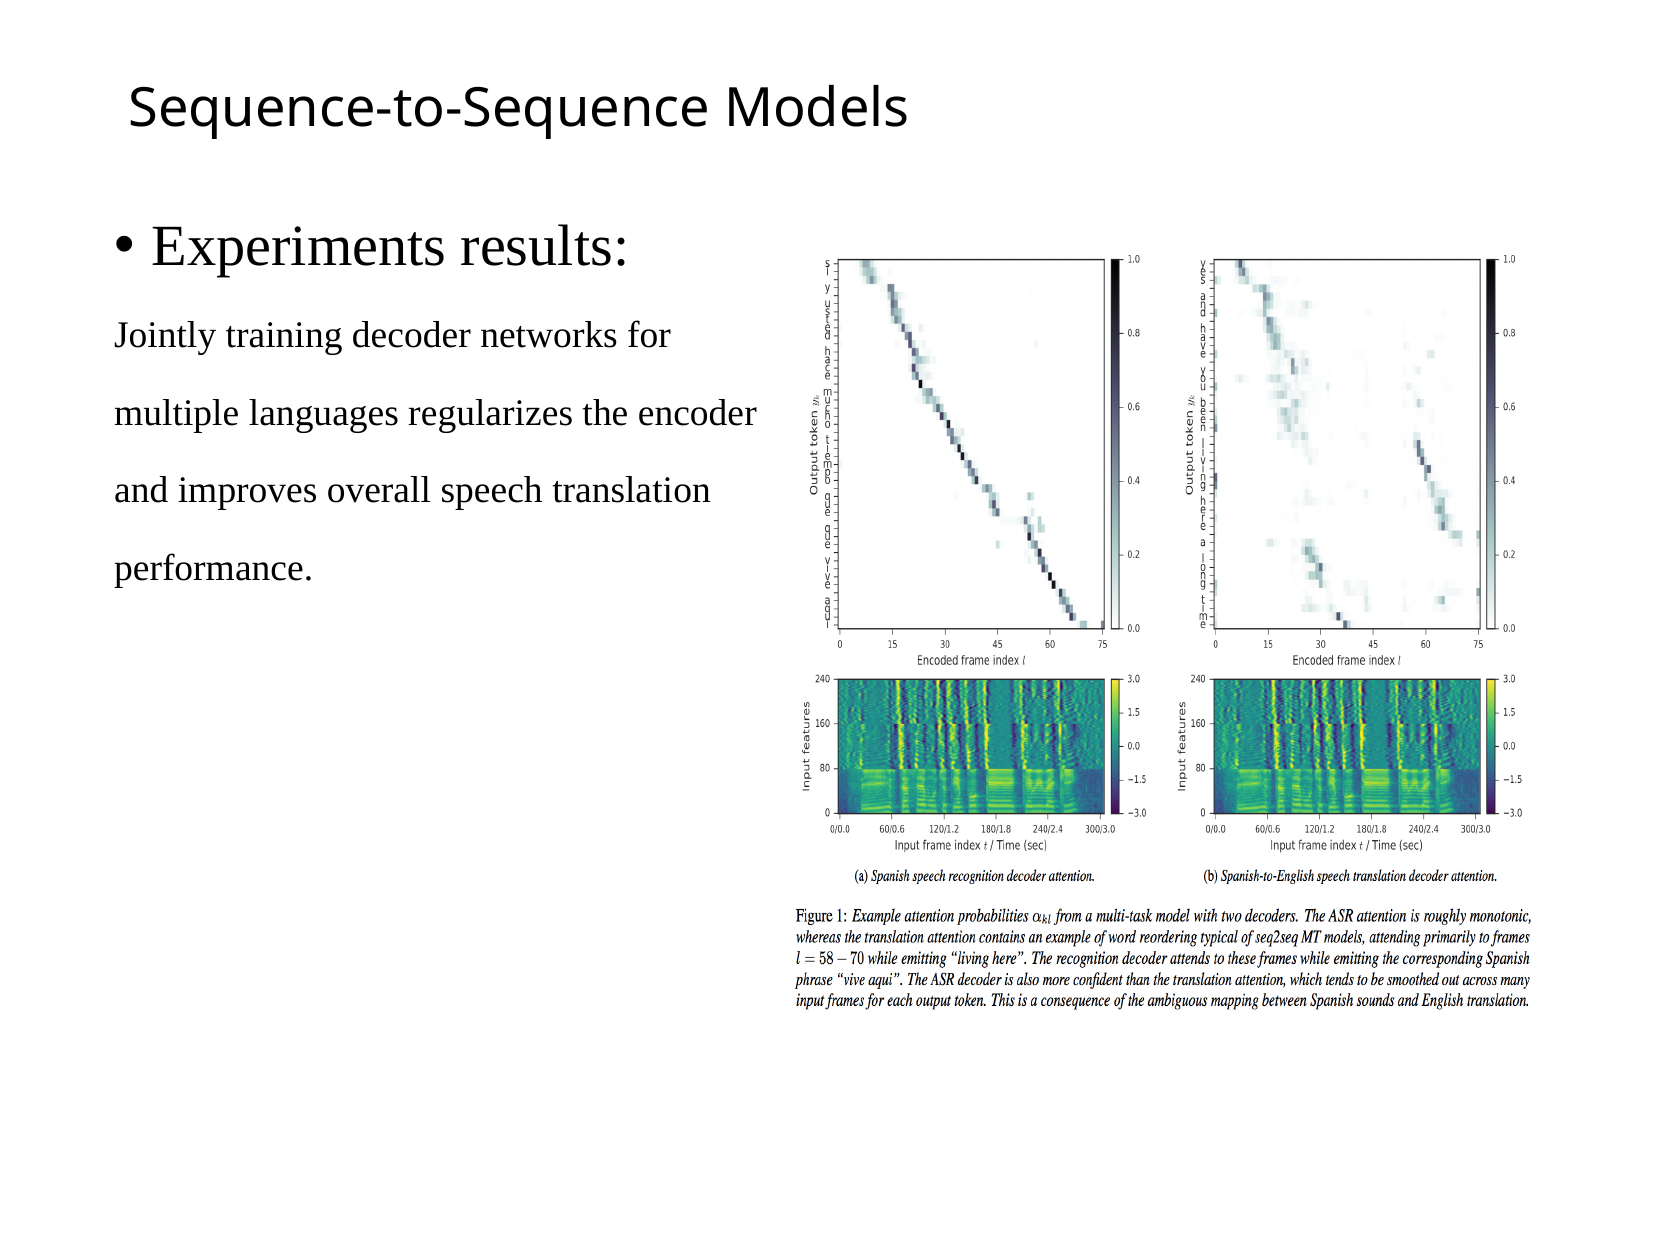

# Sequence-to-Sequence Models
Experiments results:
Jointly training decoder networks for
multiple languages regularizes the encoder
and improves overall speech translation
performance.